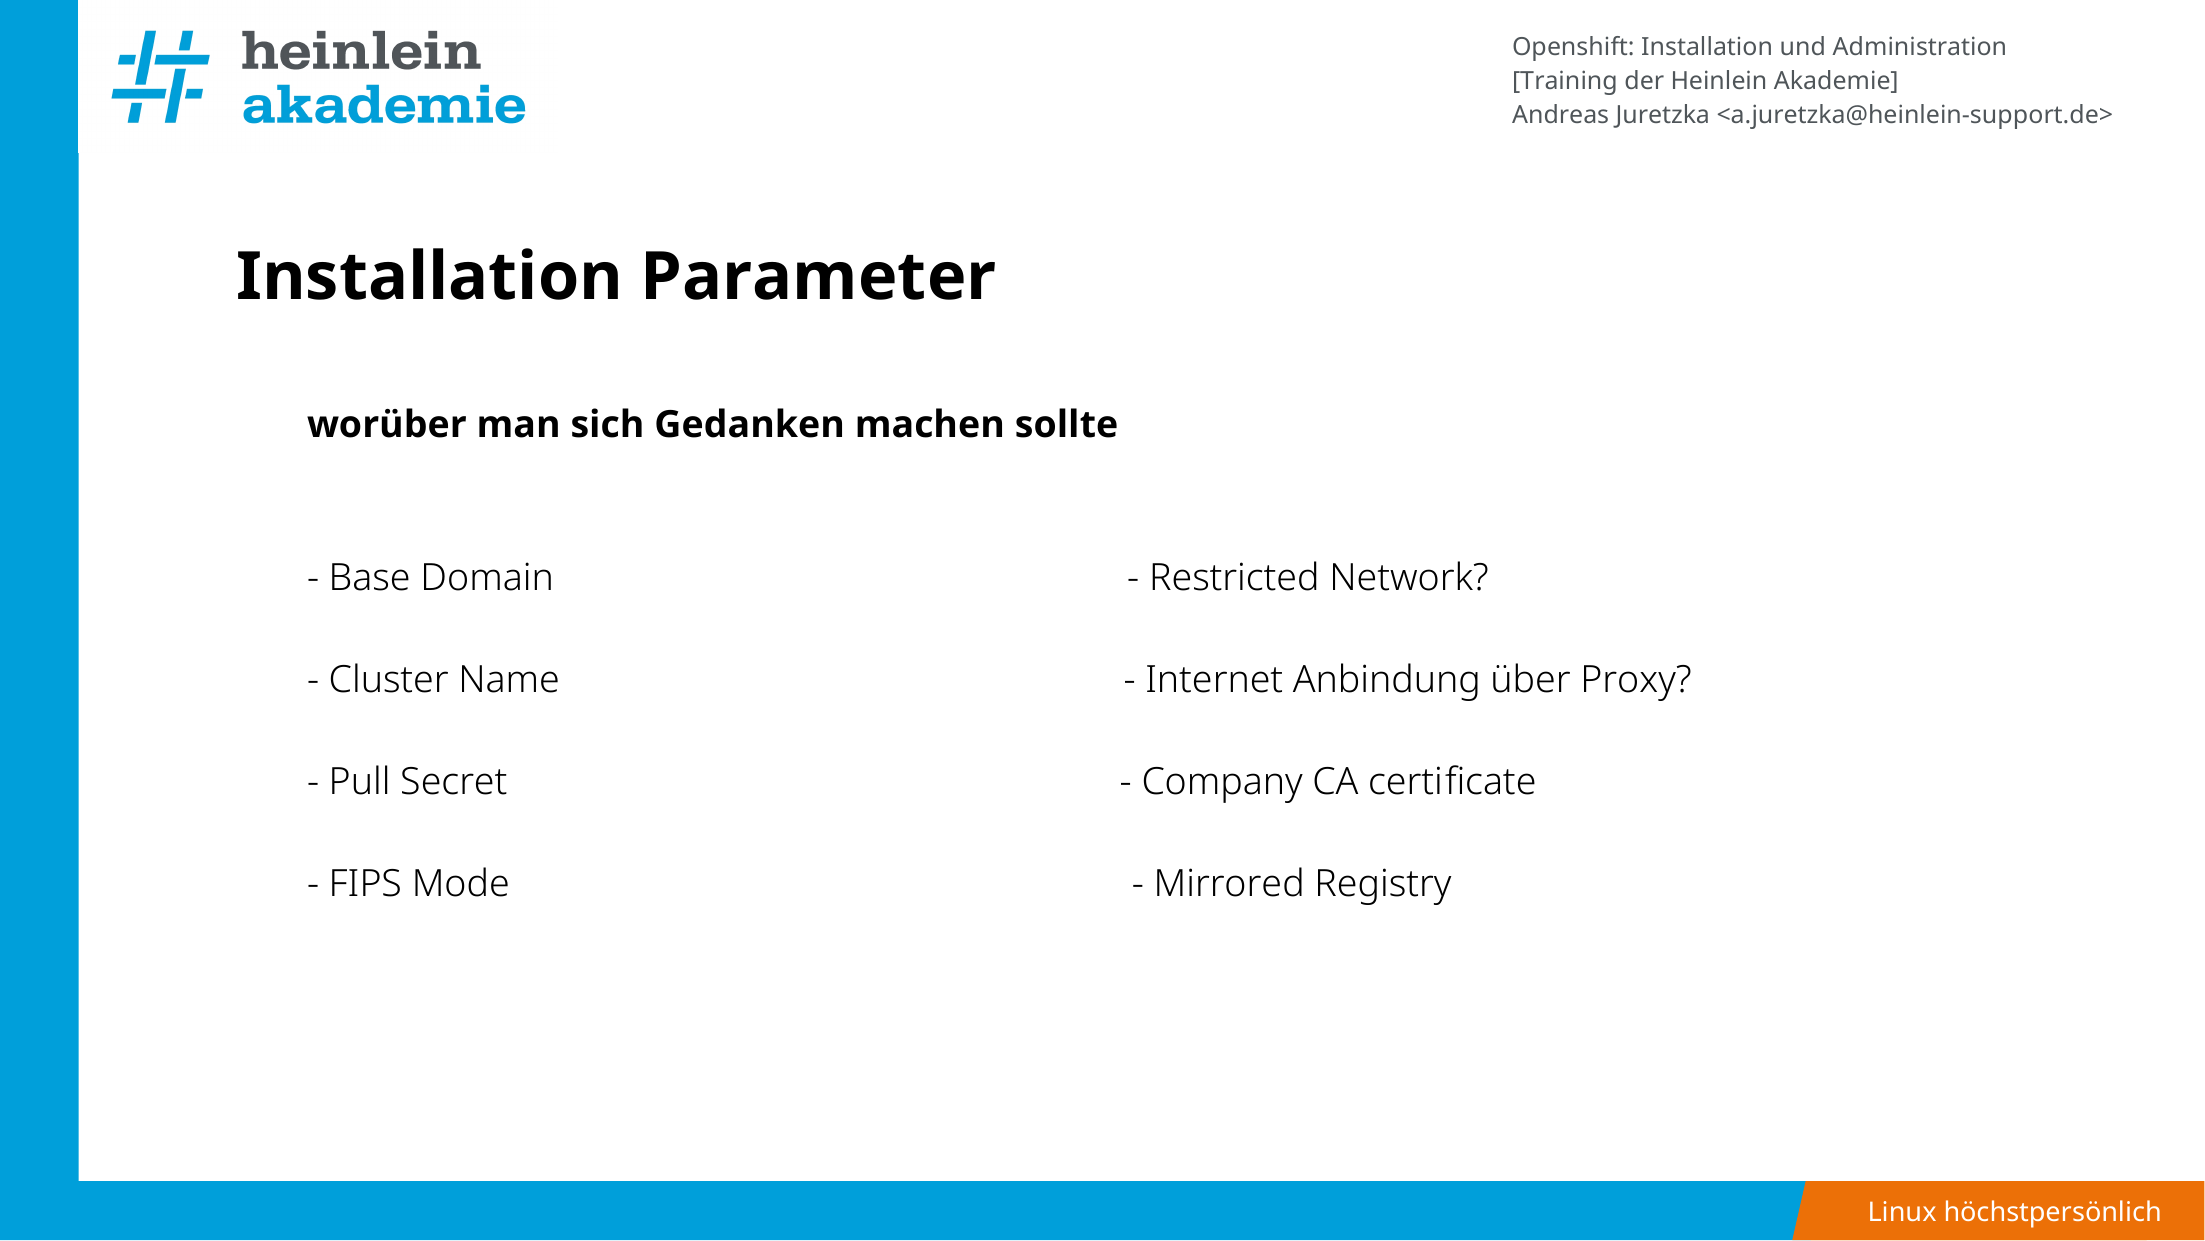

# Installation Parameter
worüber man sich Gedanken machen sollte
- Base Domain - Restricted Network?
- Cluster Name - Internet Anbindung über Proxy?
- Pull Secret - Company CA certiﬁcate
- FIPS Mode - Mirrored Registry